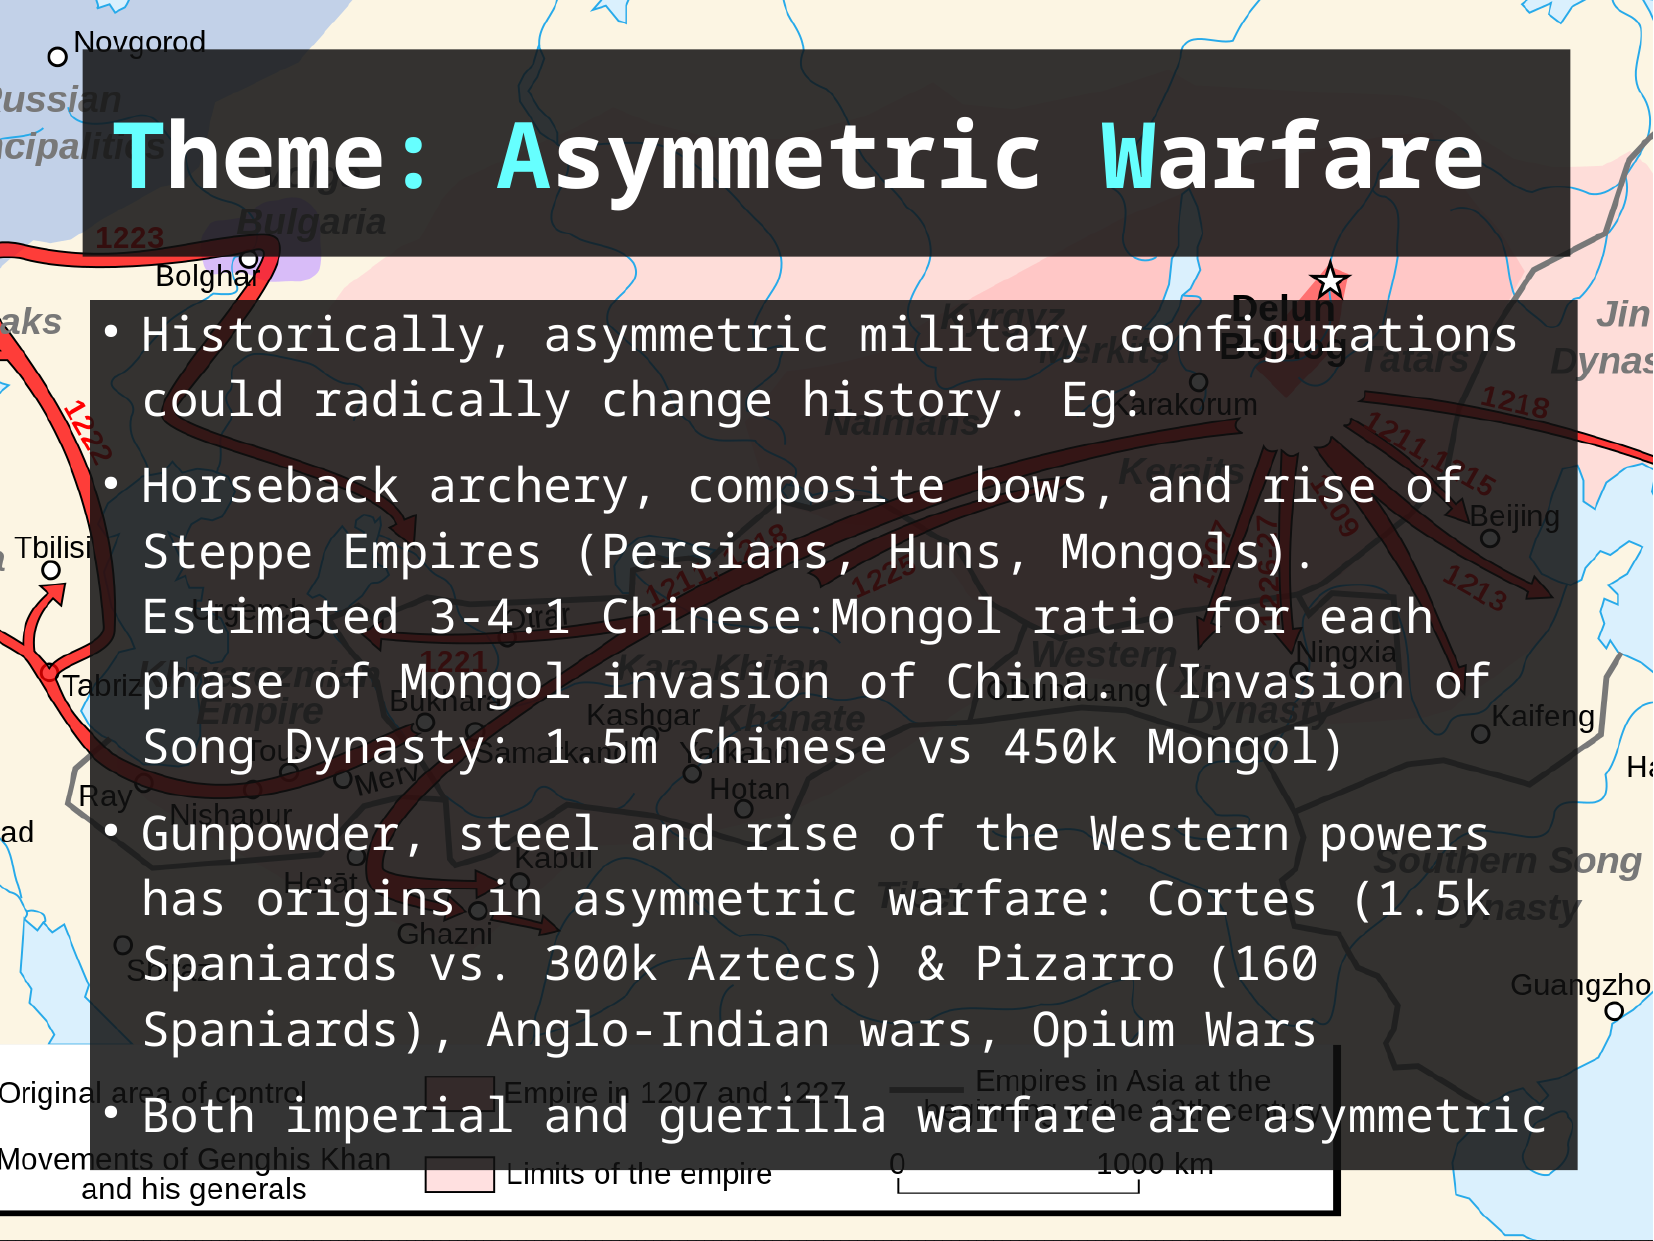

# Theme: Asymmetric Warfare
Historically, asymmetric military configurations could radically change history. Eg:
Horseback archery, composite bows, and rise of Steppe Empires (Persians, Huns, Mongols). Estimated 3-4:1 Chinese:Mongol ratio for each phase of Mongol invasion of China. (Invasion of Song Dynasty: 1.5m Chinese vs 450k Mongol)
Gunpowder, steel and rise of the Western powers has origins in asymmetric warfare: Cortes (1.5k Spaniards vs. 300k Aztecs) & Pizarro (160 Spaniards), Anglo-Indian wars, Opium Wars
Both imperial and guerilla warfare are asymmetric